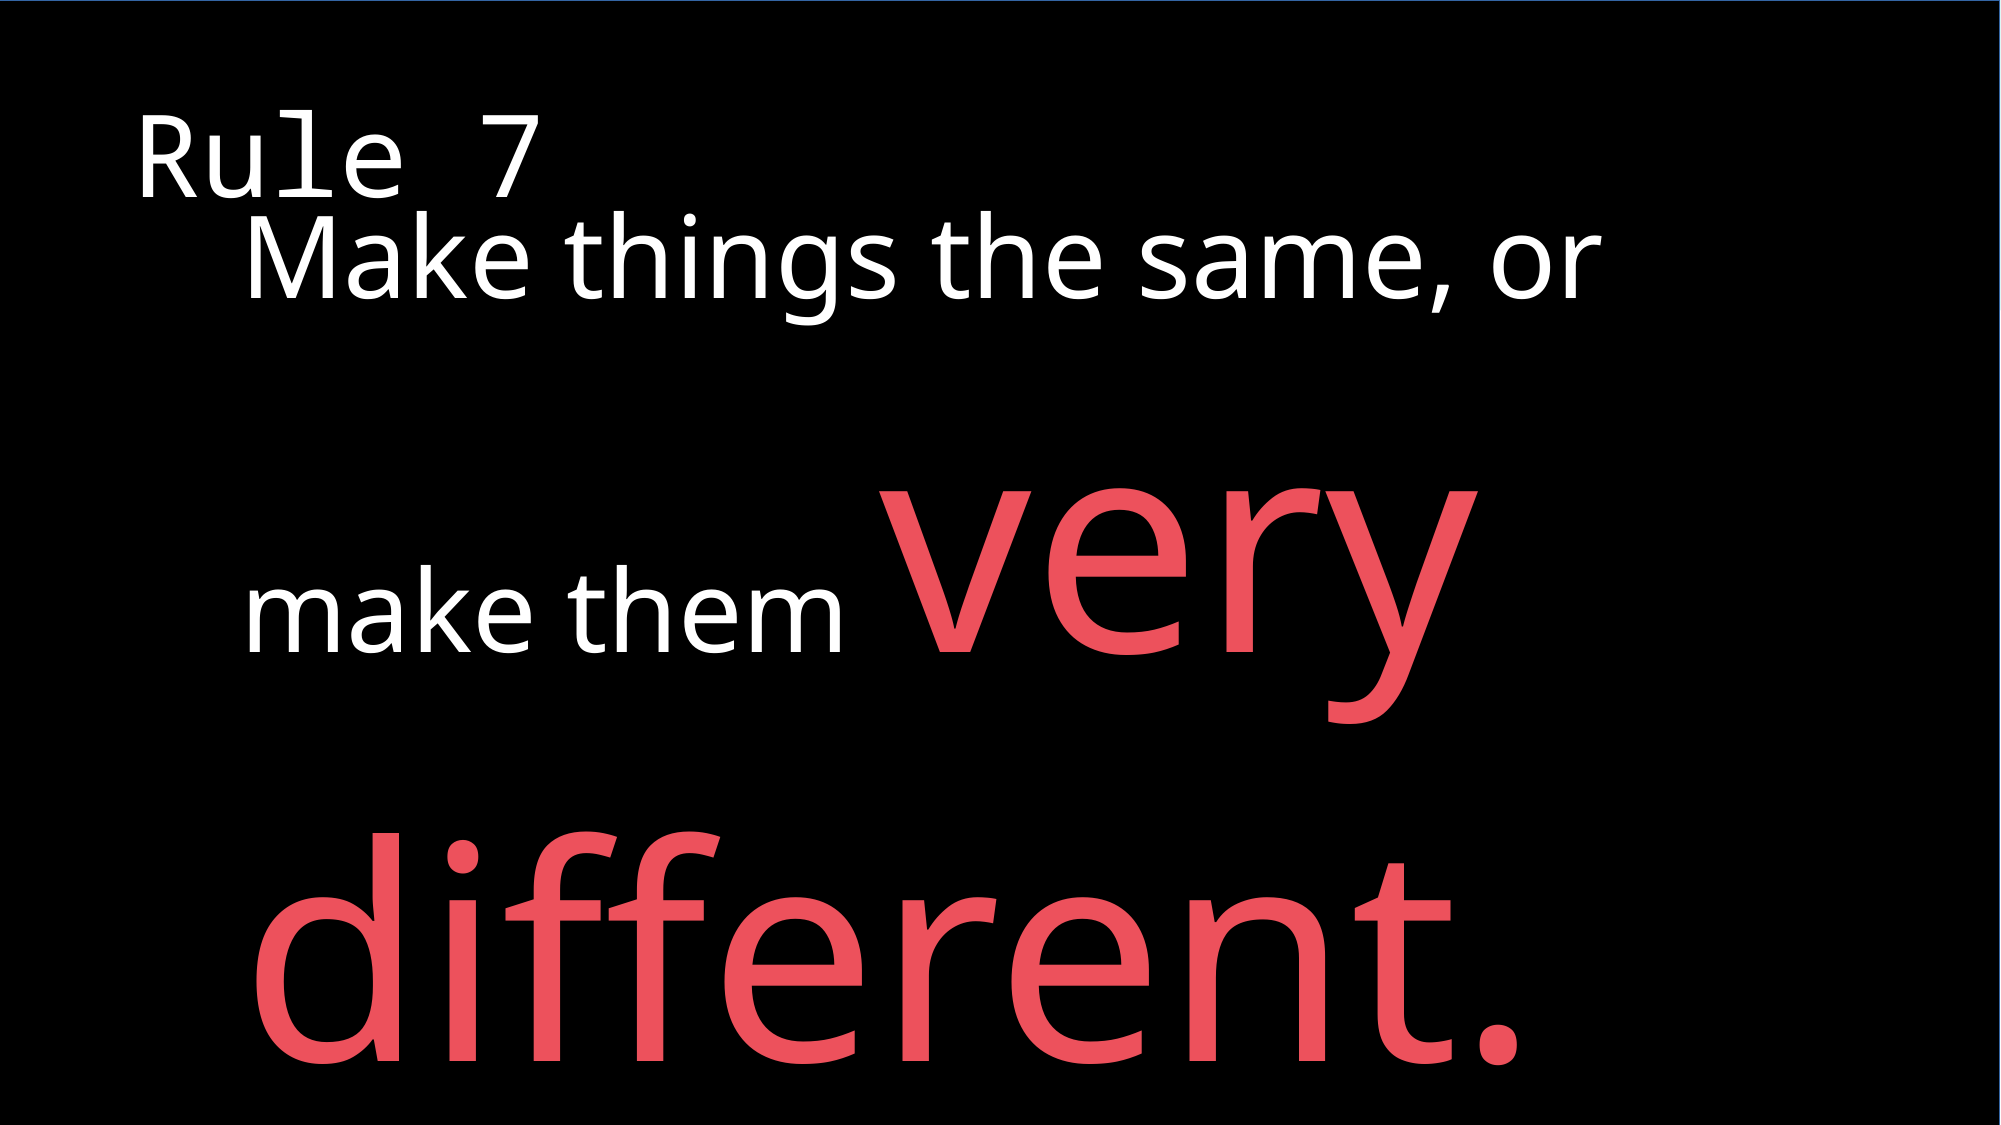

# Rule 7
Make things the same, or make them very different.